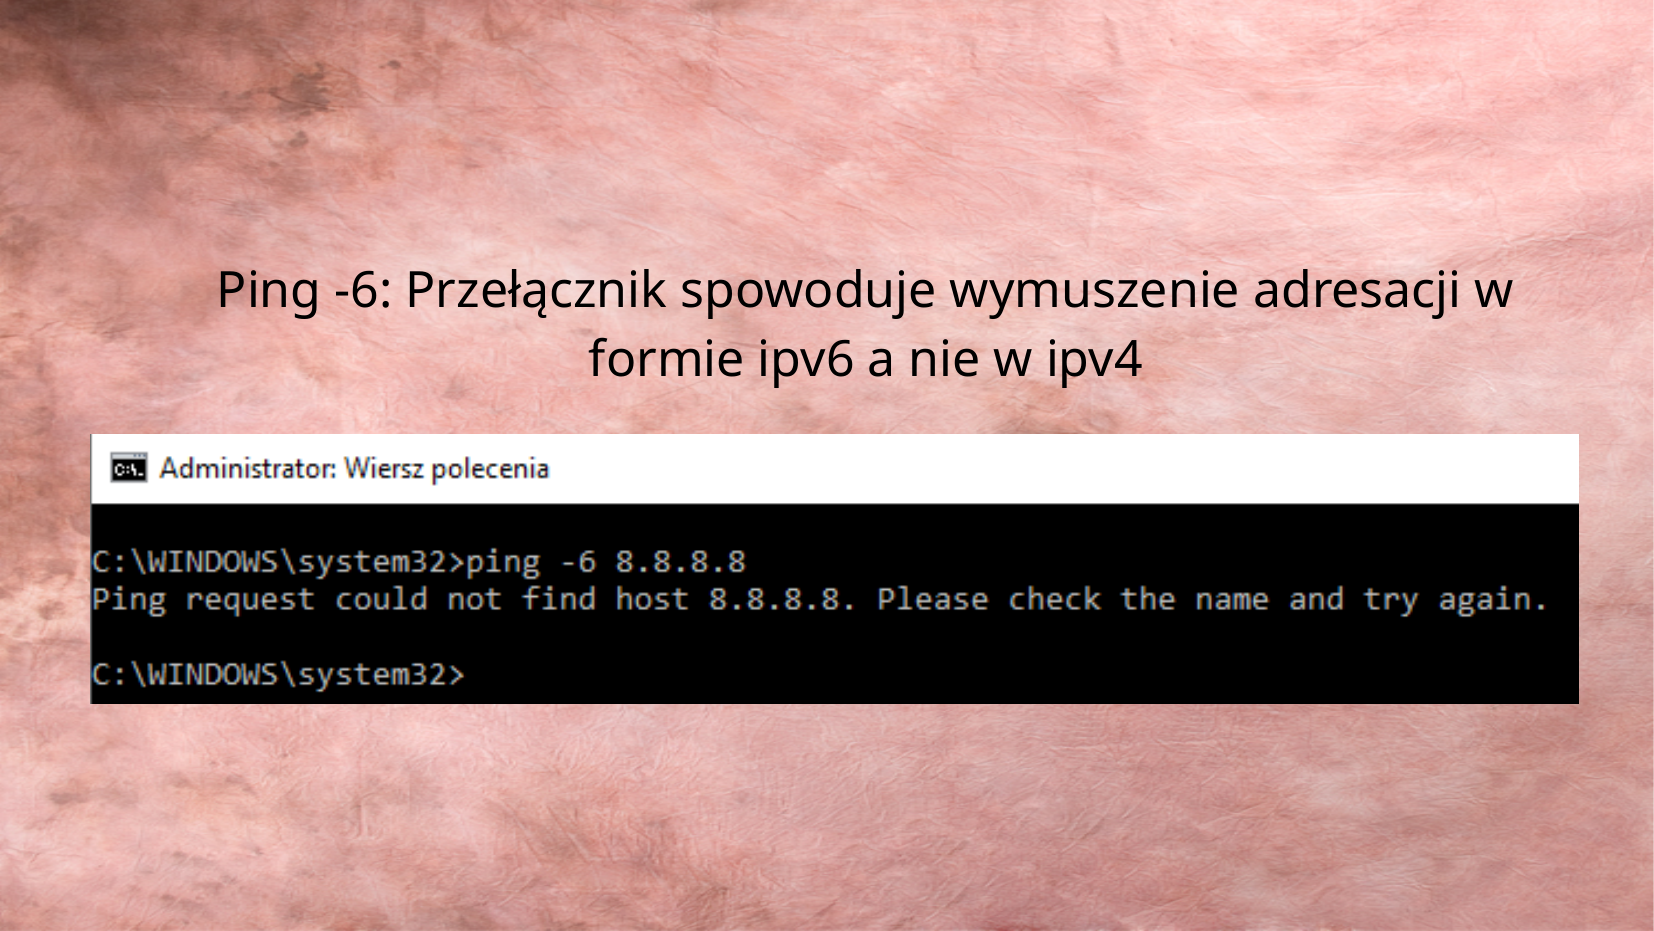

# Ping -6: Przełącznik spowoduje wymuszenie adresacji w formie ipv6 a nie w ipv4